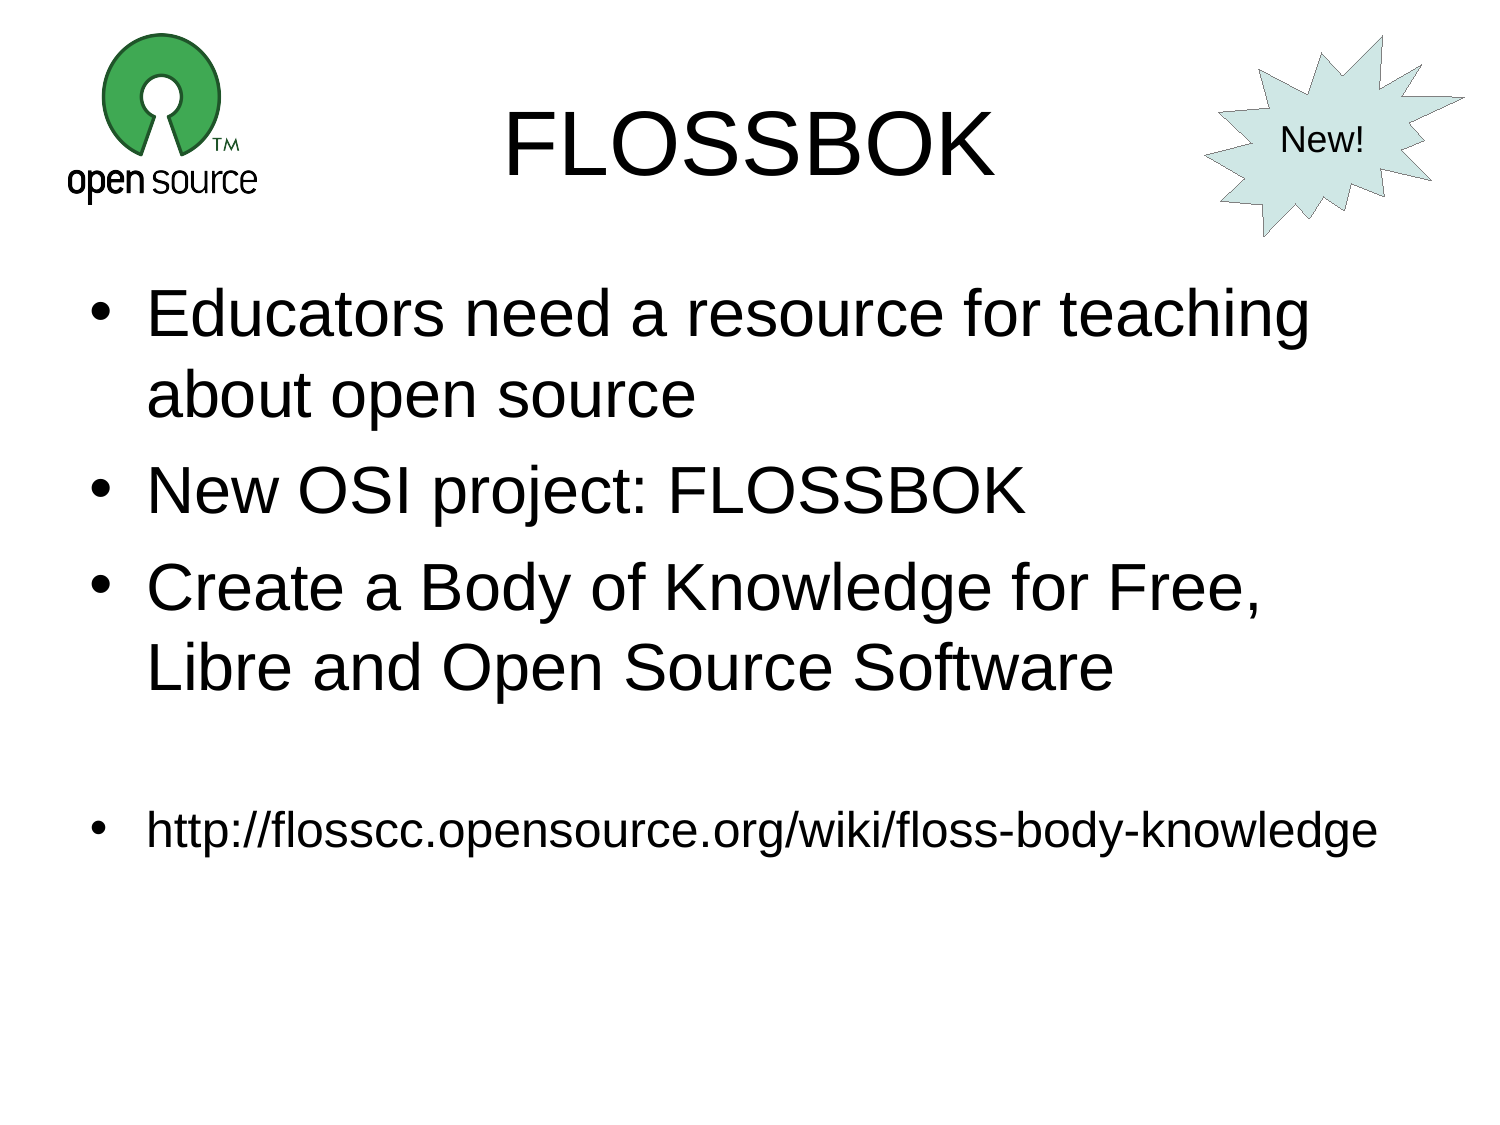

New!
# FLOSSBOK
Educators need a resource for teaching about open source
New OSI project: FLOSSBOK
Create a Body of Knowledge for Free, Libre and Open Source Software
http://flosscc.opensource.org/wiki/floss-body-knowledge